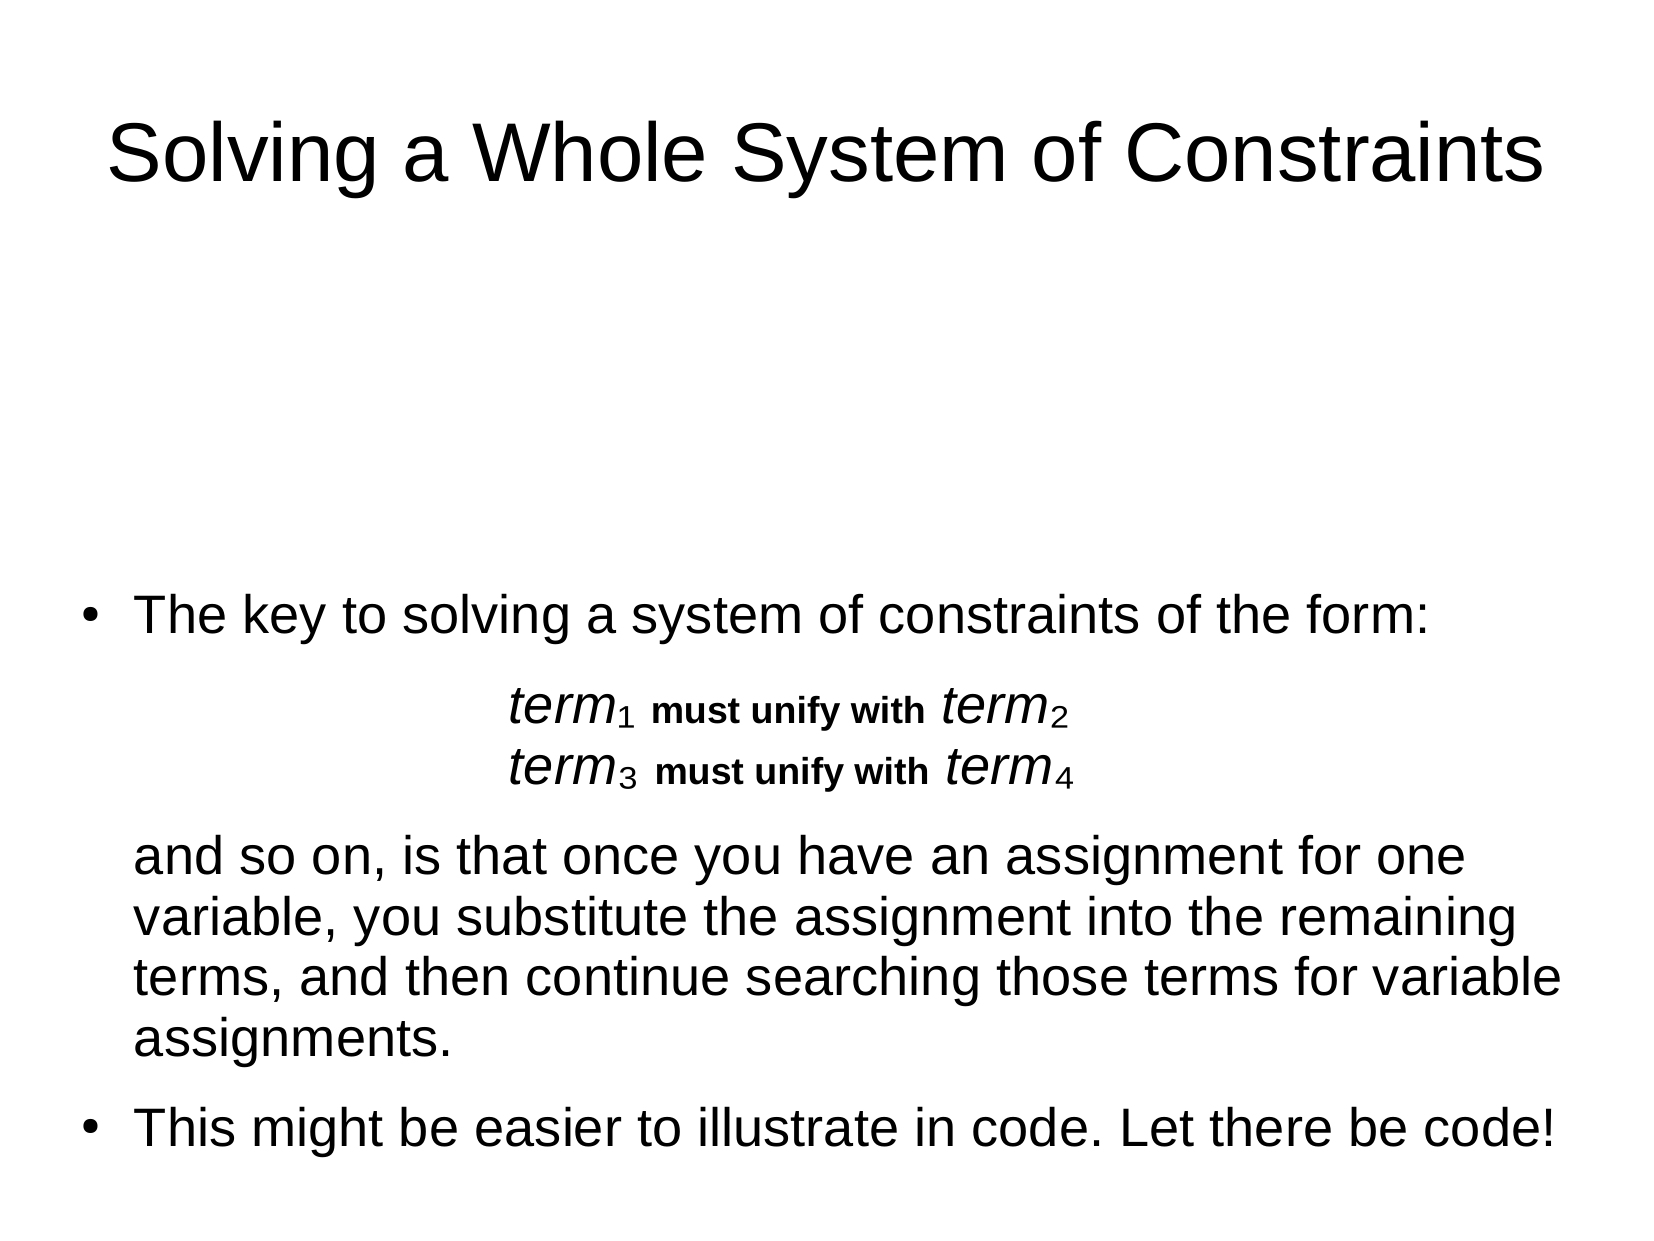

# Solving a Whole System of Constraints
The key to solving a system of constraints of the form:
 term₁ must unify with term₂
 term₃ must unify with term₄
and so on, is that once you have an assignment for one variable, you substitute the assignment into the remaining terms, and then continue searching those terms for variable assignments.
This might be easier to illustrate in code. Let there be code!